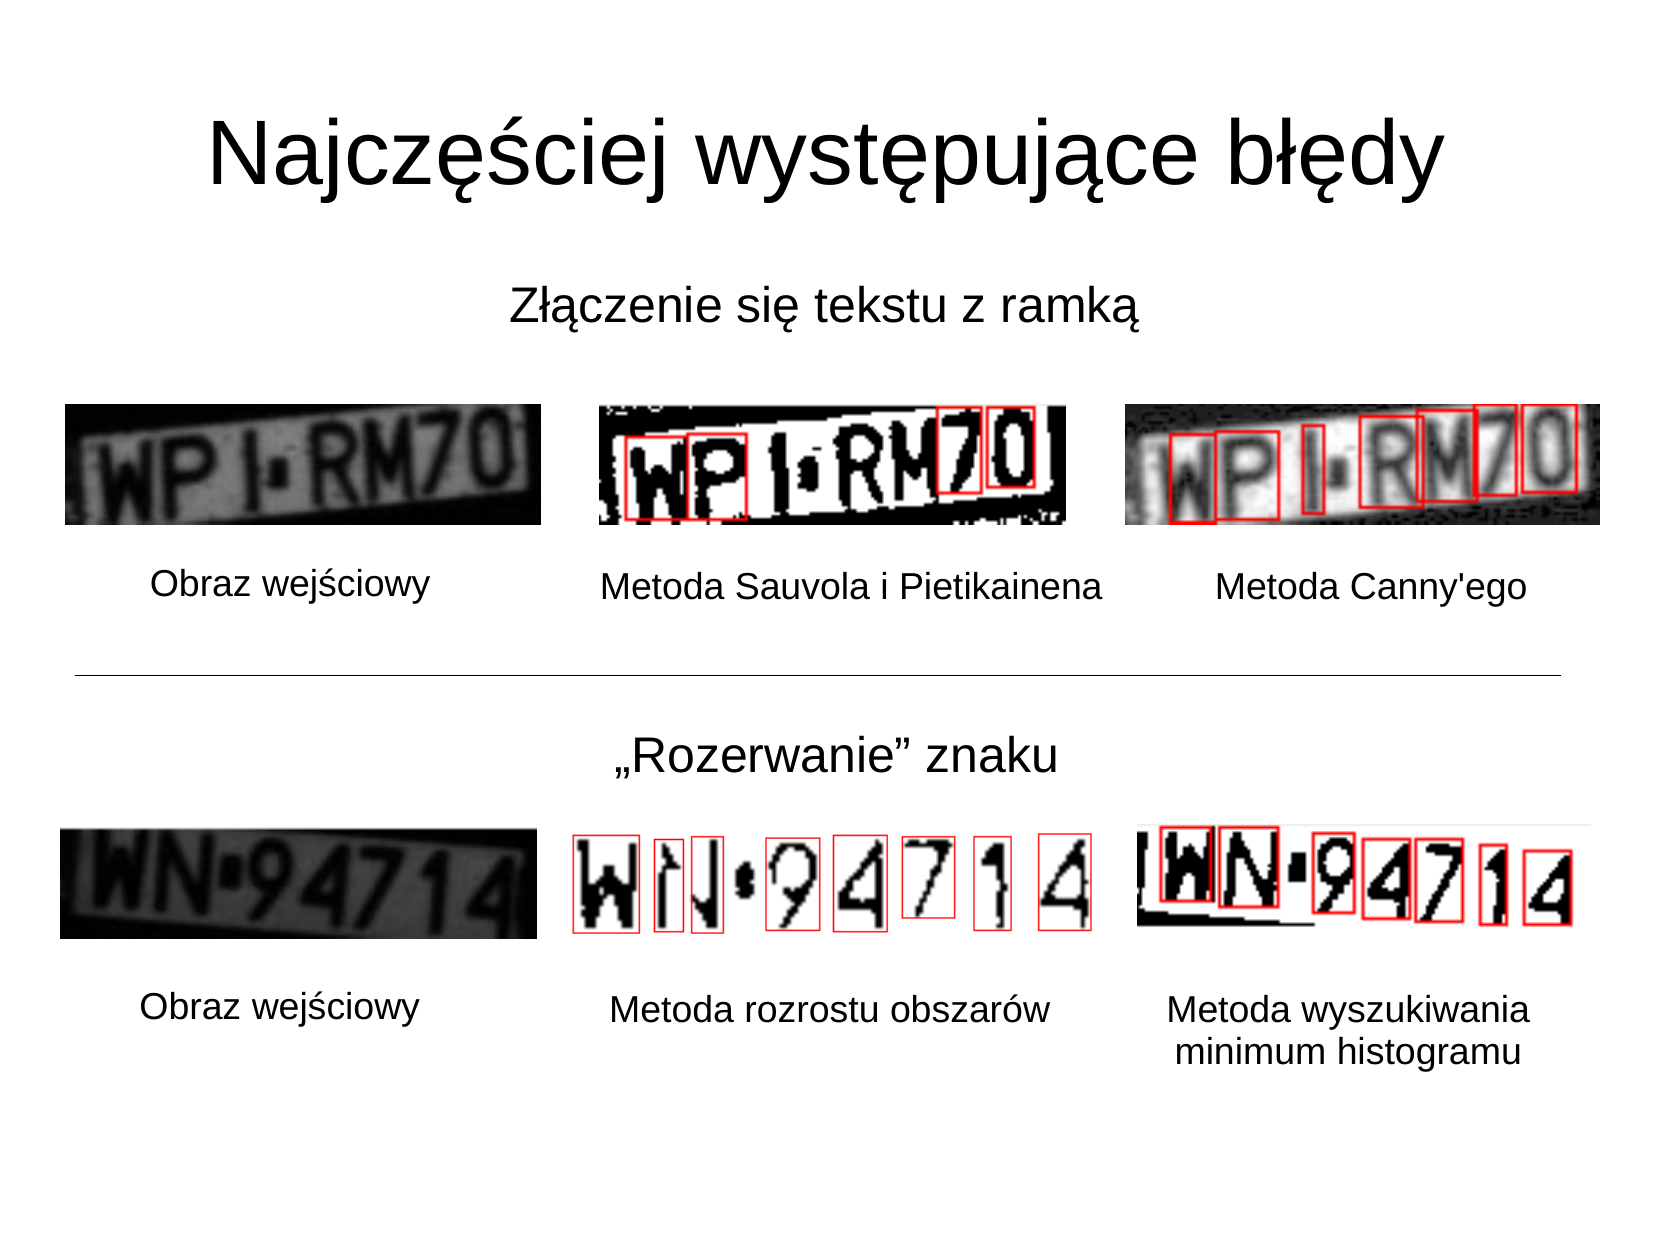

# Najczęściej występujące błędy
Złączenie się tekstu z ramką
Obraz wejściowy
Metoda Sauvola i Pietikainena
Metoda Canny'ego
„Rozerwanie” znaku
Obraz wejściowy
Metoda rozrostu obszarów
Metoda wyszukiwania
minimum histogramu